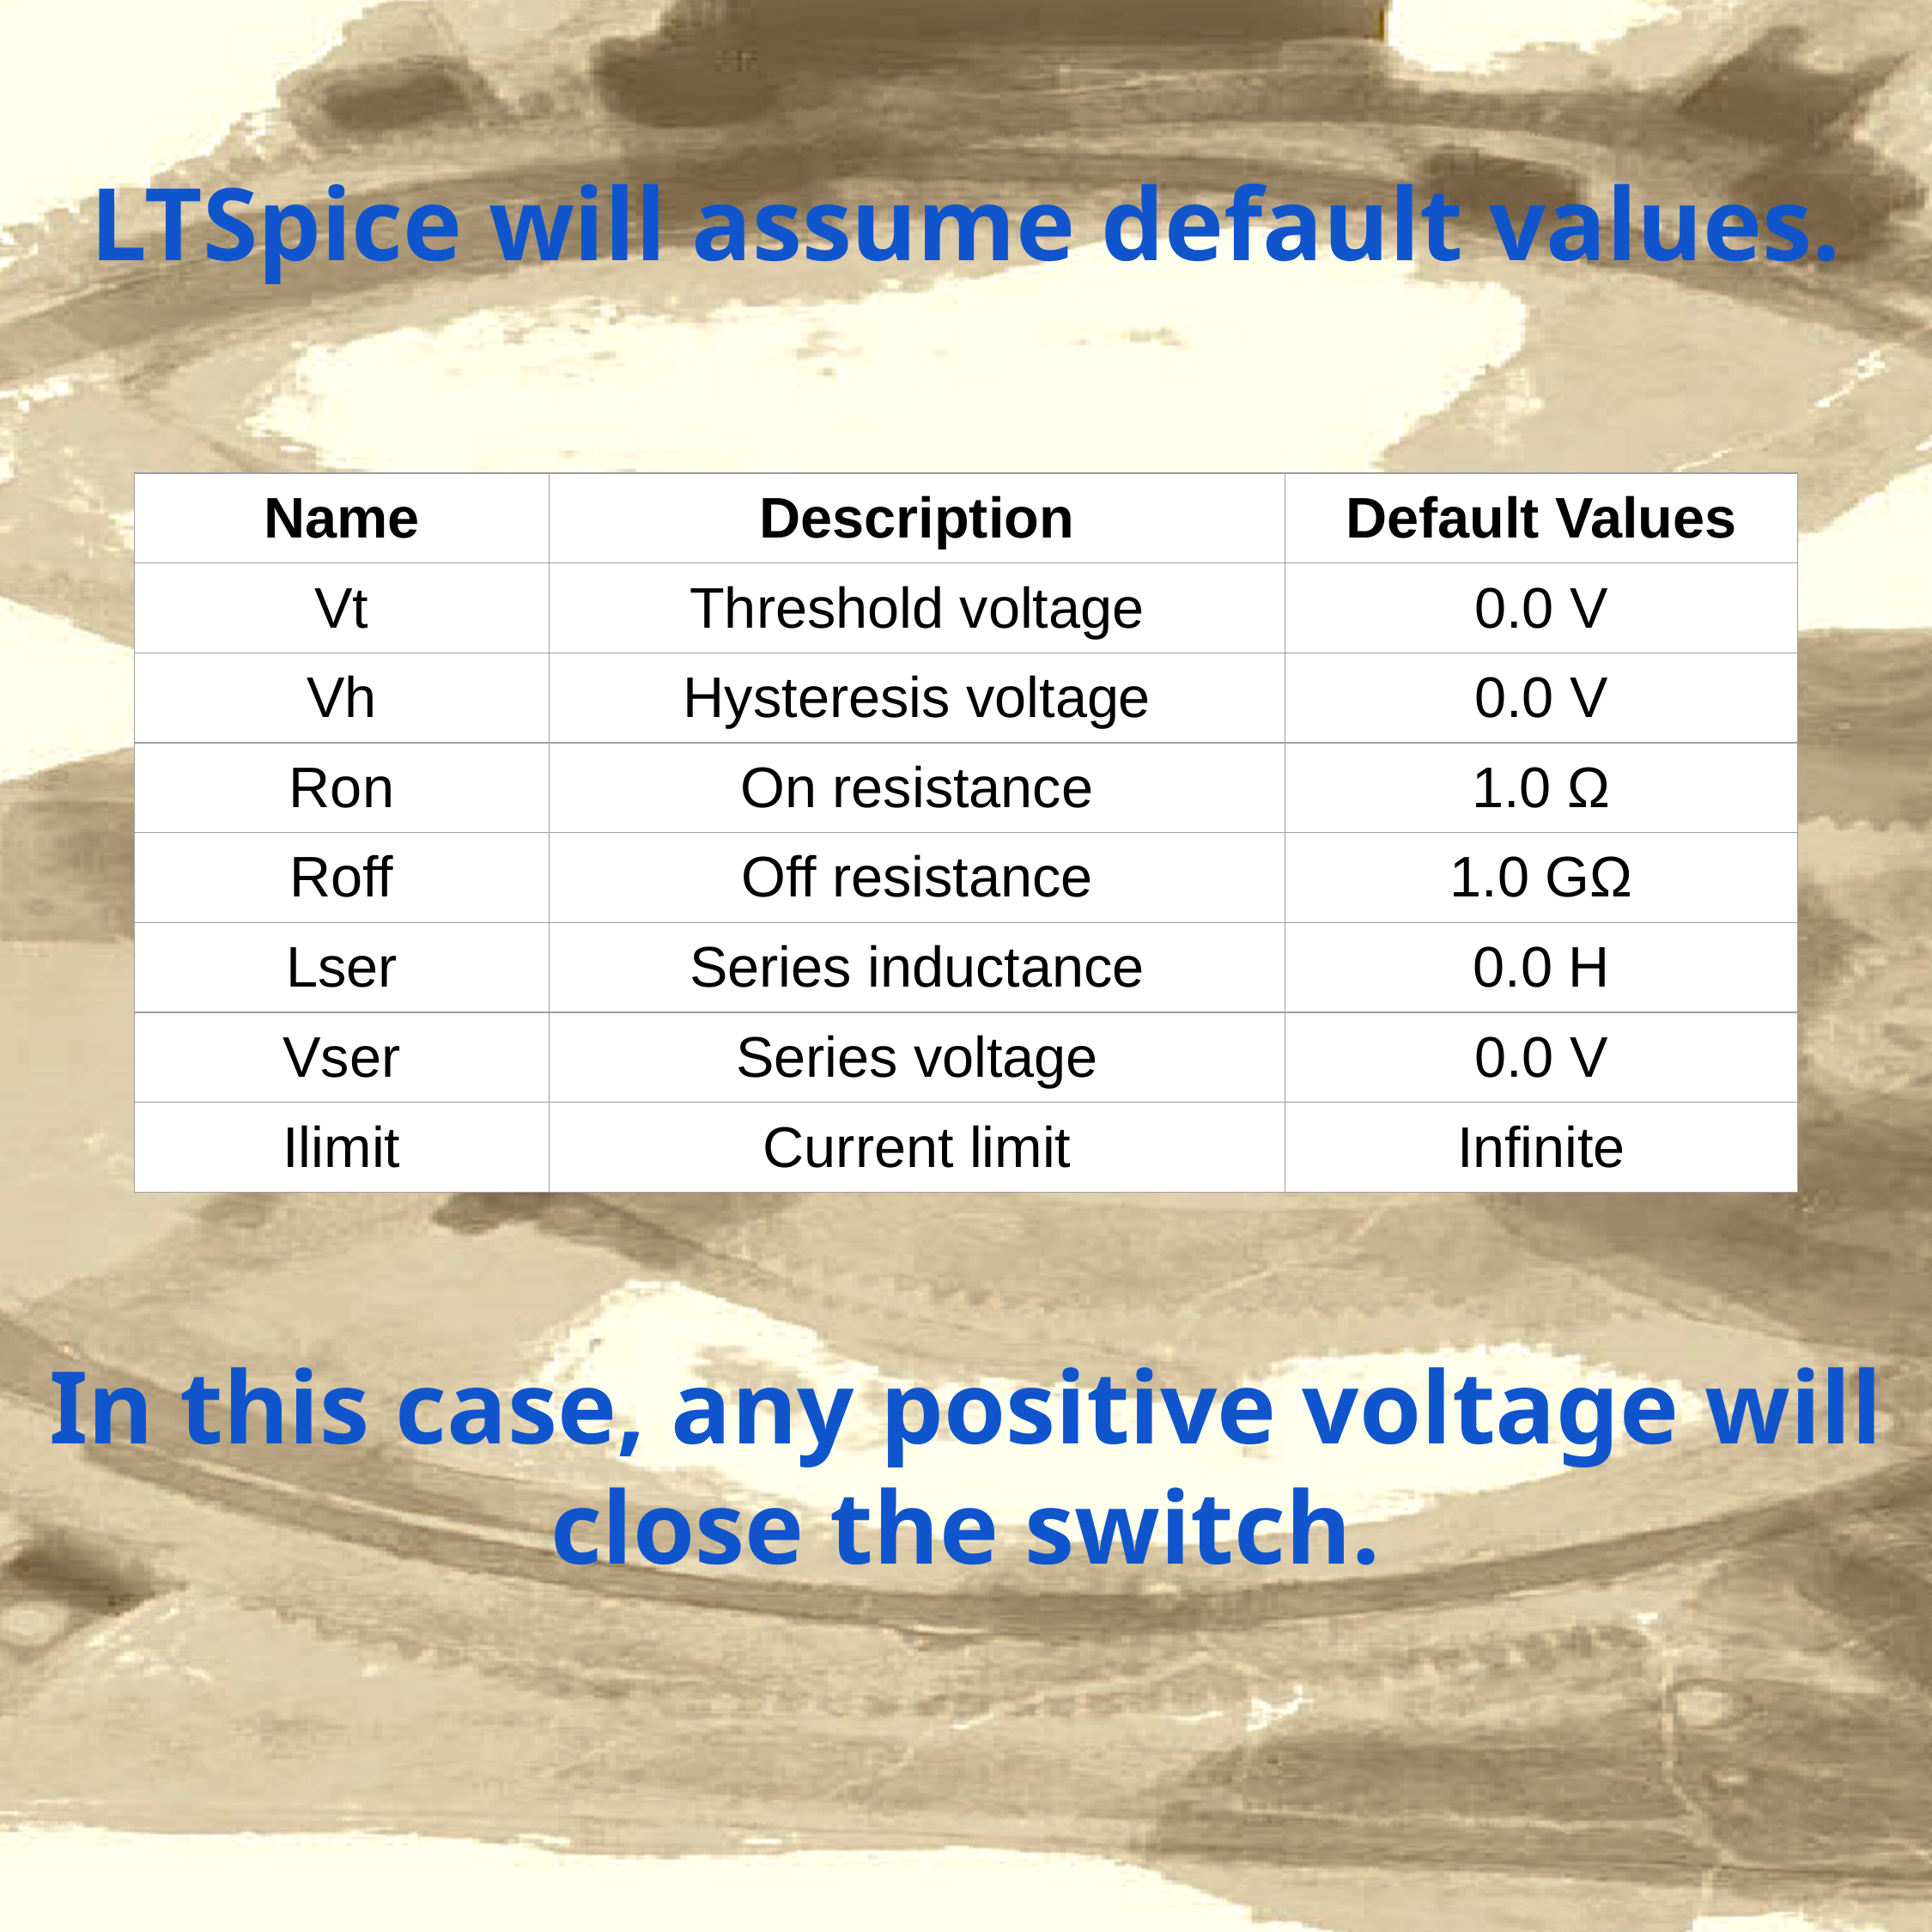

LTSpice will assume default values.
| Name | Description | Default Values |
| --- | --- | --- |
| Vt | Threshold voltage | 0.0 V |
| Vh | Hysteresis voltage | 0.0 V |
| Ron | On resistance | 1.0 Ω |
| Roff | Off resistance | 1.0 GΩ |
| Lser | Series inductance | 0.0 H |
| Vser | Series voltage | 0.0 V |
| Ilimit | Current limit | Infinite |
In this case, any positive voltage will close the switch.